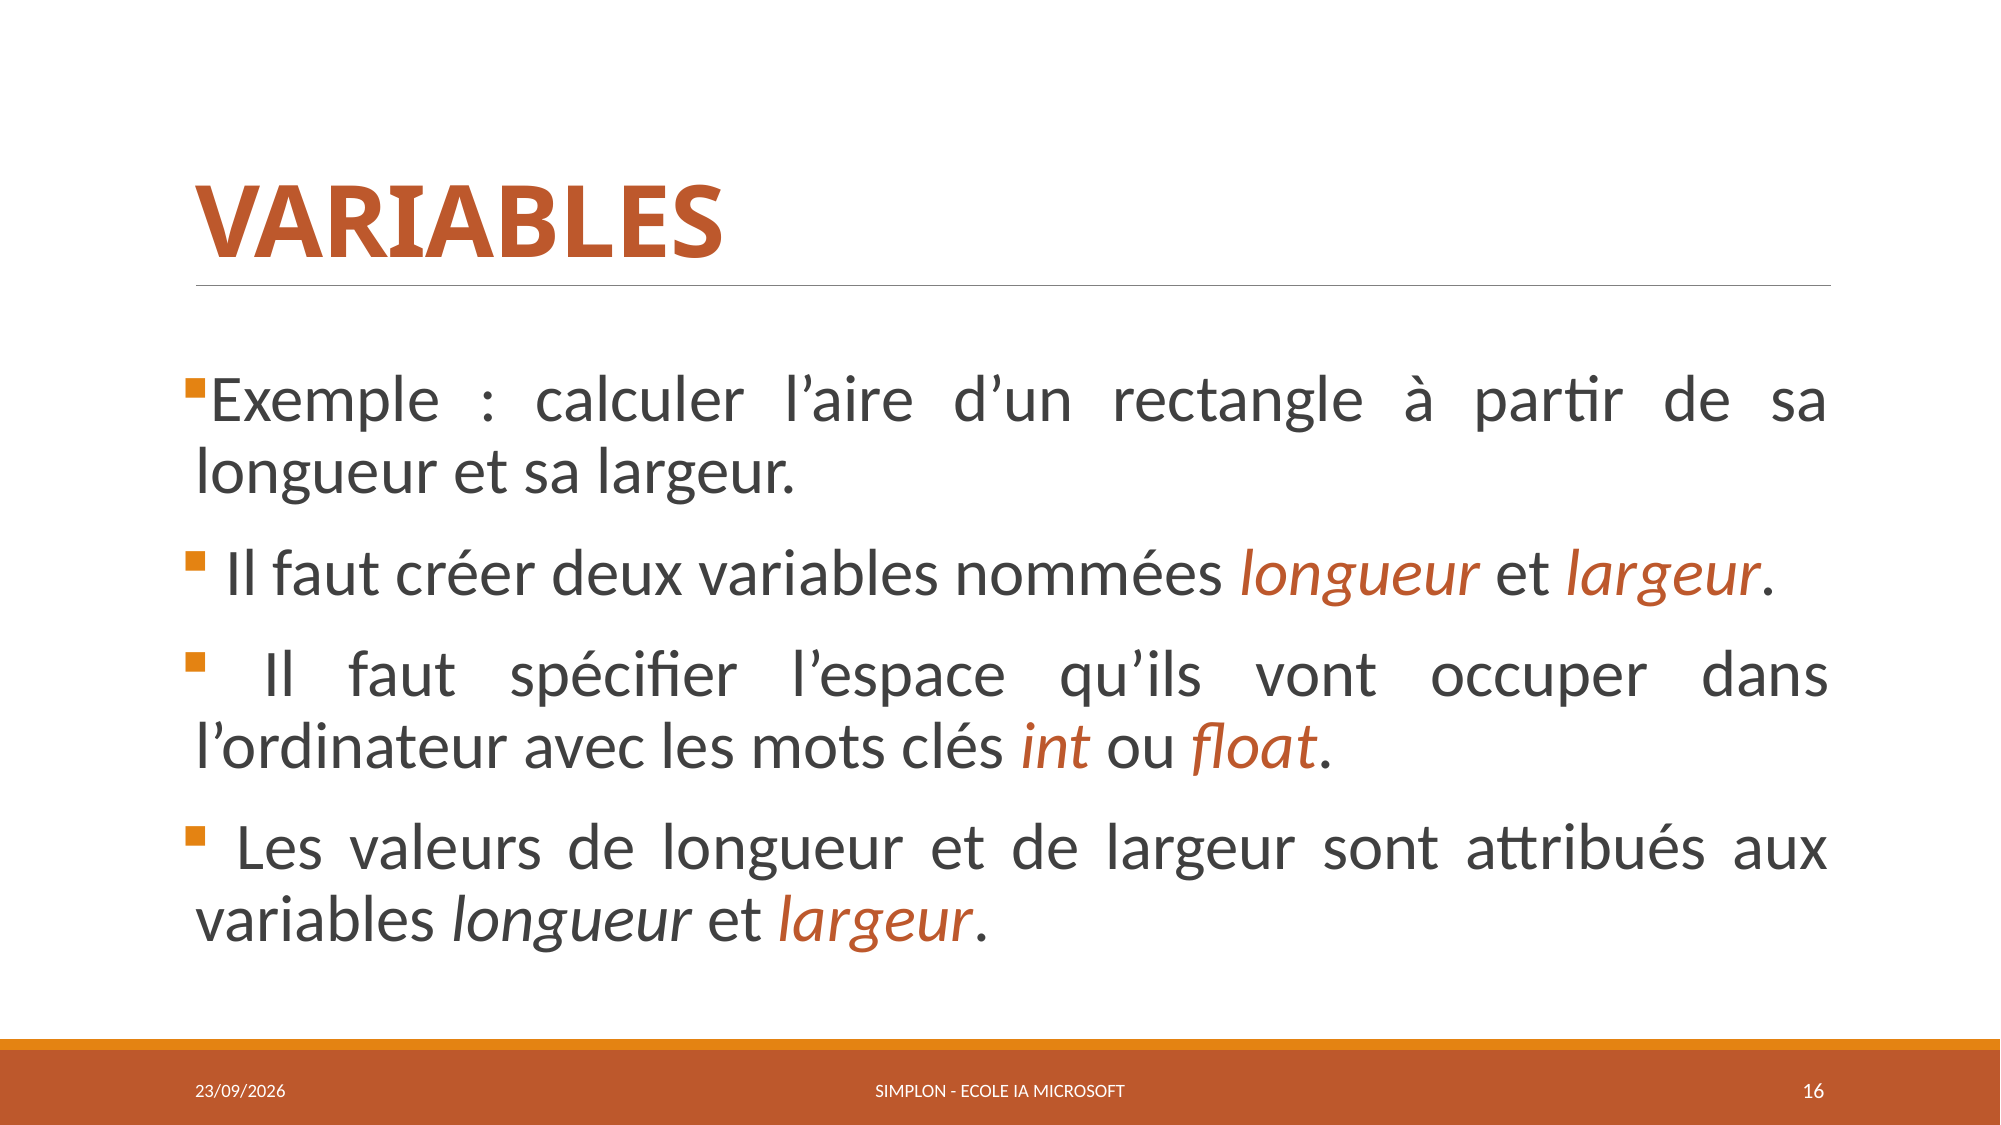

# VARIABLES
Exemple : calculer l’aire d’un rectangle à partir de sa longueur et sa largeur.
 Il faut créer deux variables nommées longueur et largeur.
 Il faut spécifier l’espace qu’ils vont occuper dans l’ordinateur avec les mots clés int ou float.
 Les valeurs de longueur et de largeur sont attribués aux variables longueur et largeur.
Simplon - Ecole IA Microsoft